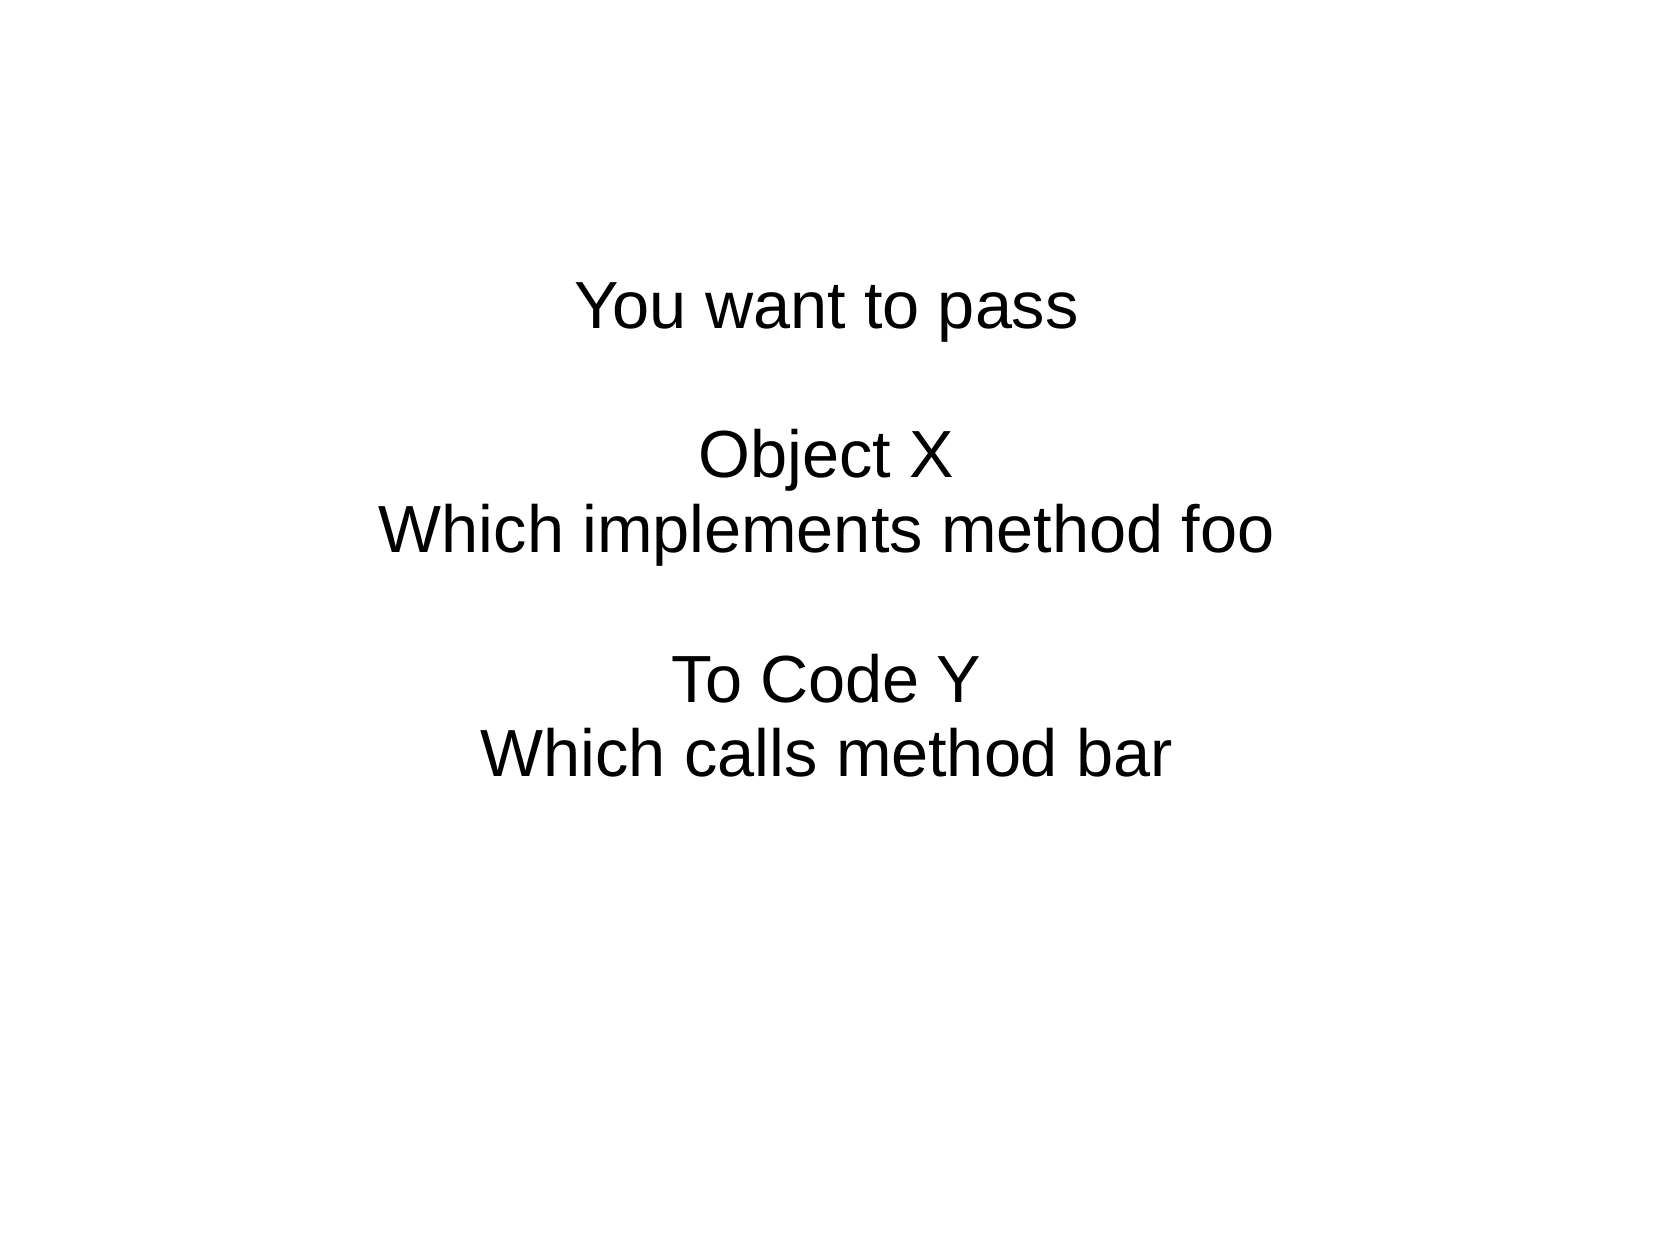

# You want to pass
Object X
Which implements method foo
To Code Y
Which calls method bar